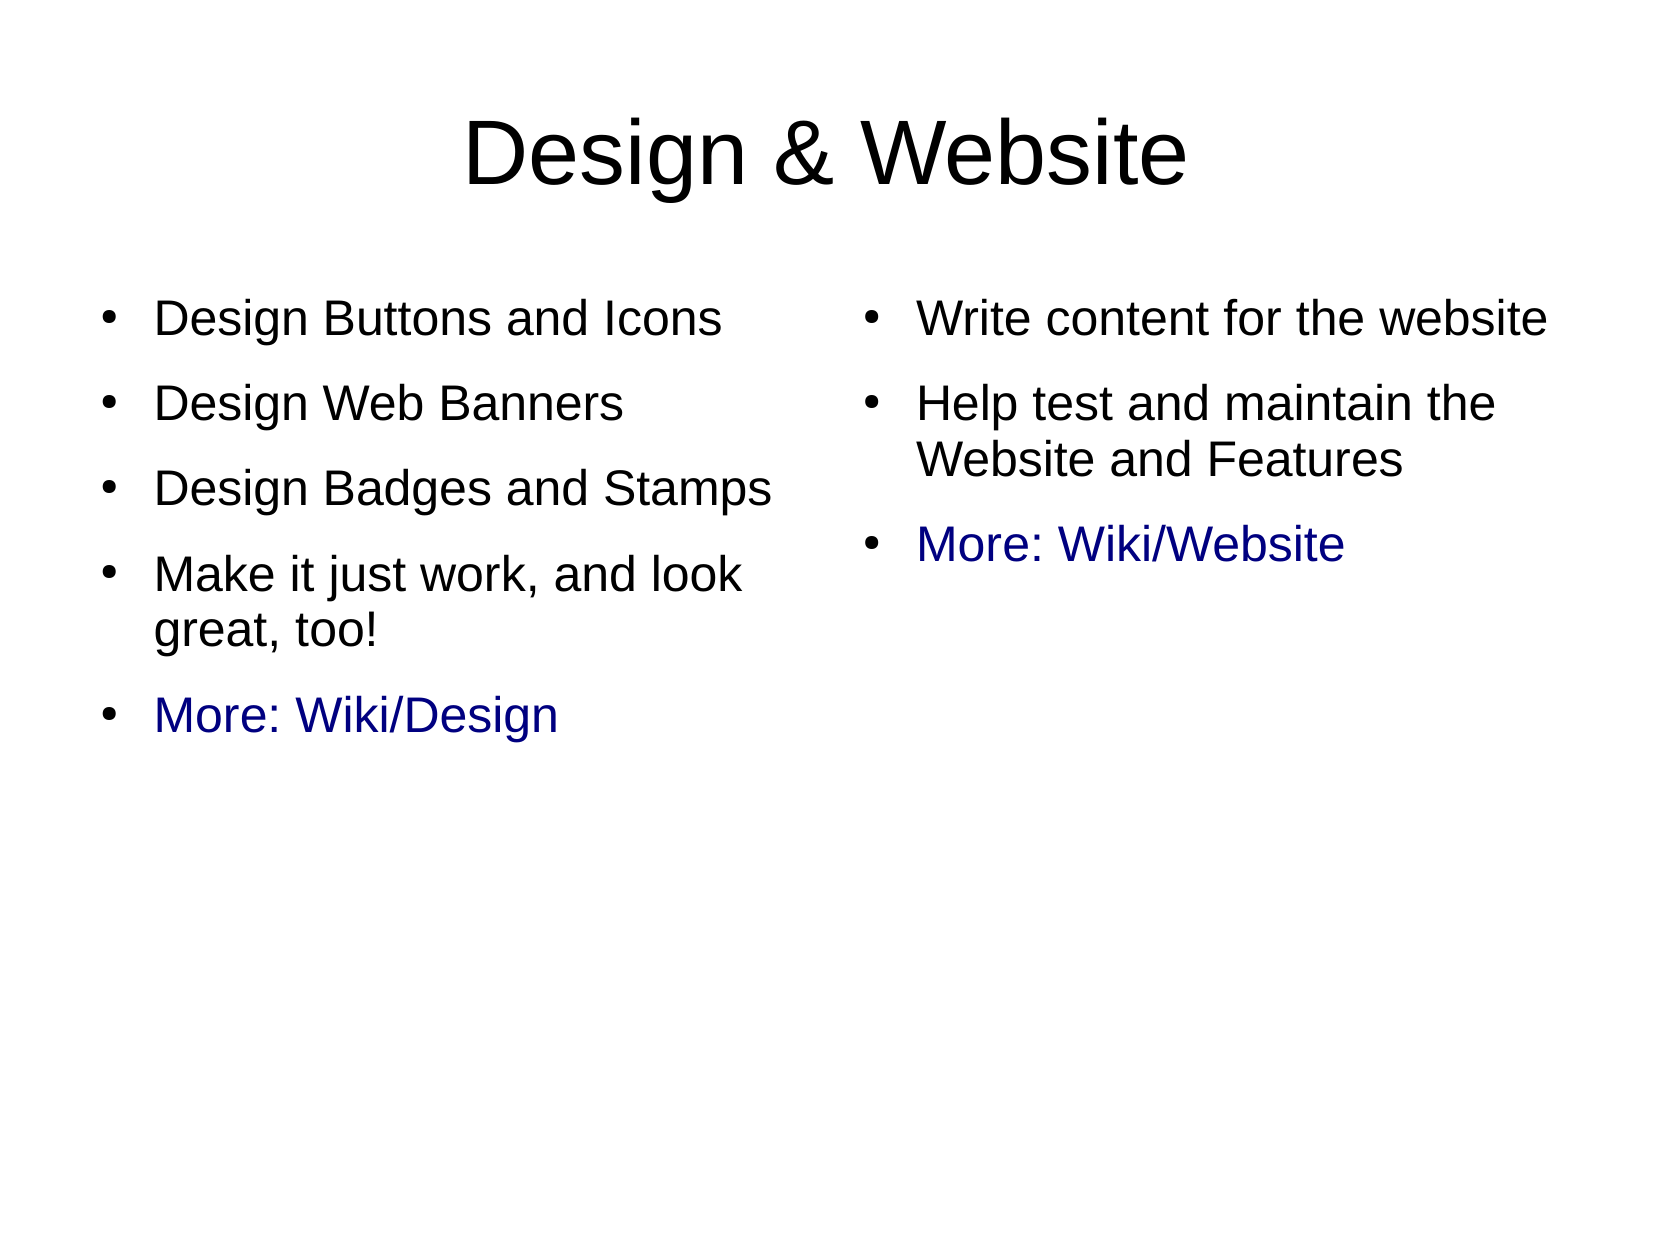

# Design & Website
Design Buttons and Icons
Design Web Banners
Design Badges and Stamps
Make it just work, and look great, too!
More: Wiki/Design
Write content for the website
Help test and maintain the Website and Features
More: Wiki/Website